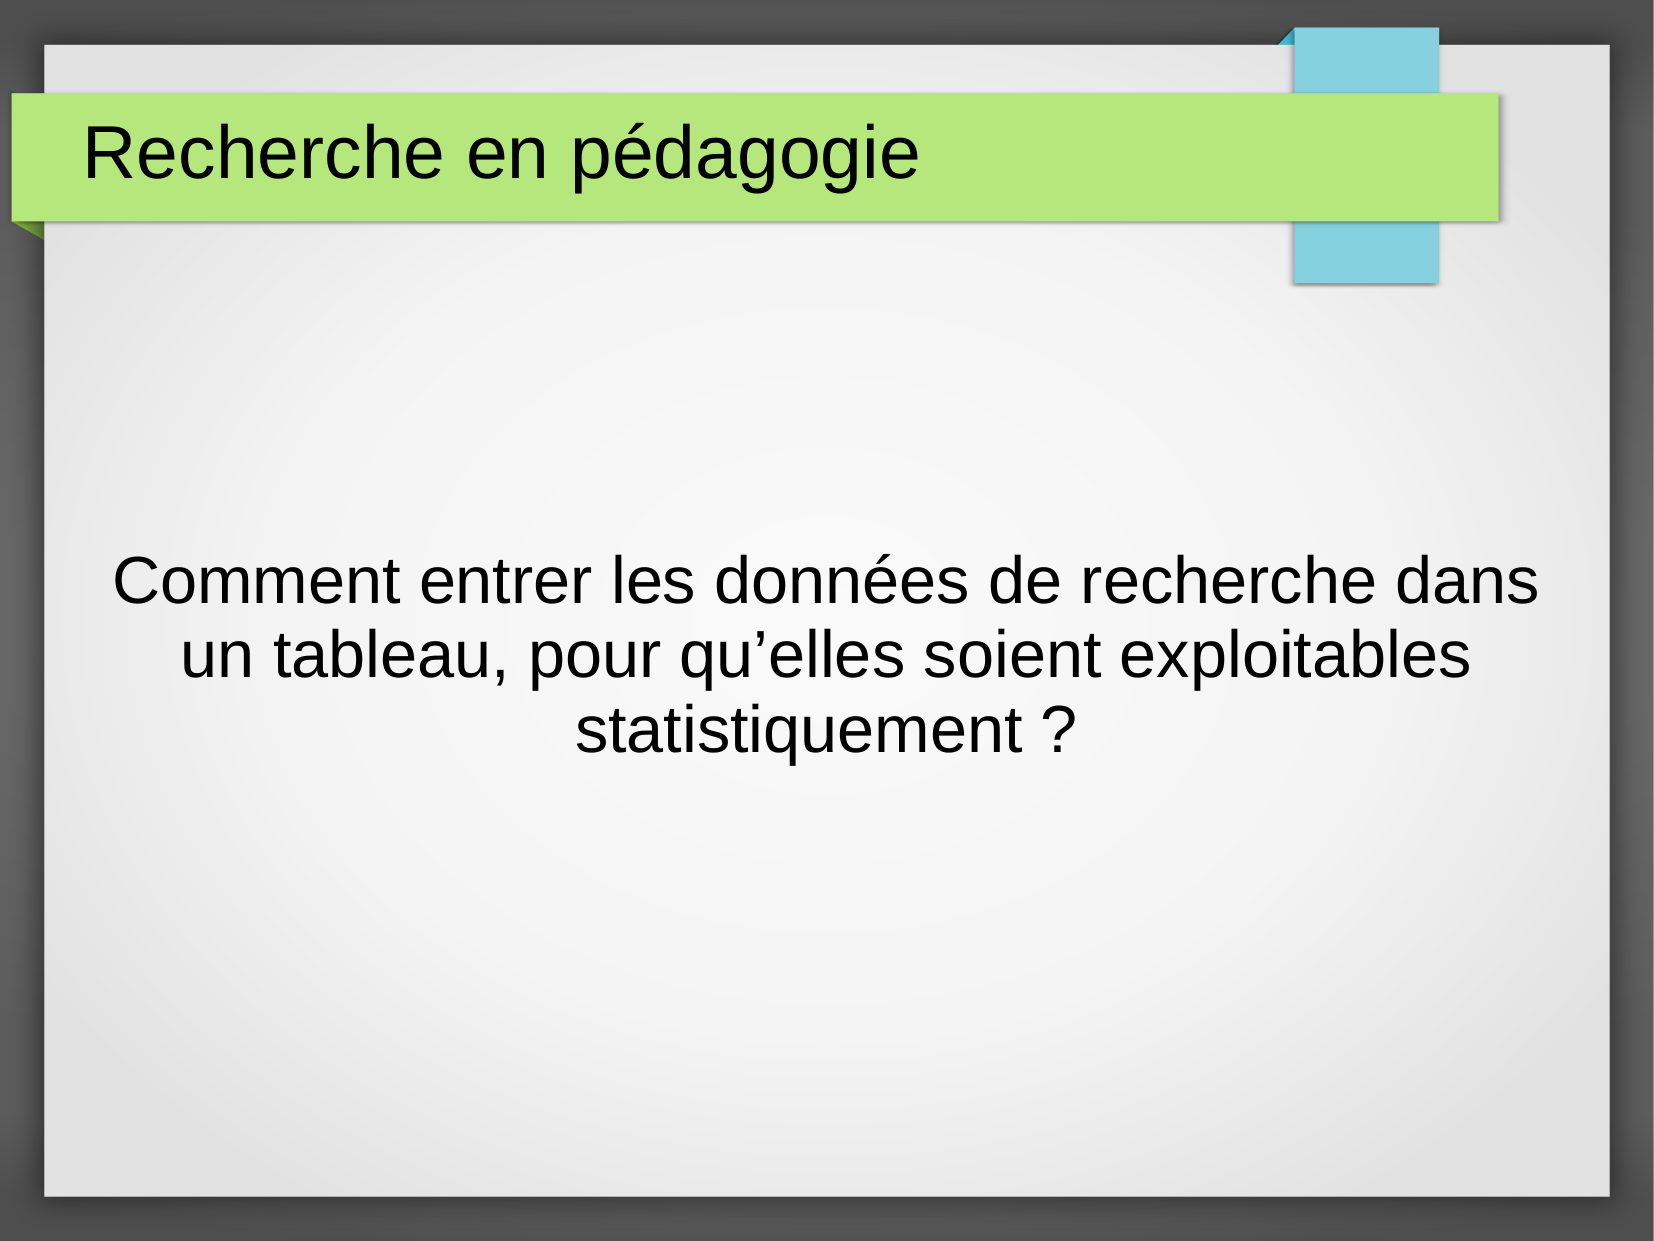

# Recherche en pédagogie
Comment entrer les données de recherche dans un tableau, pour qu’elles soient exploitables statistiquement ?